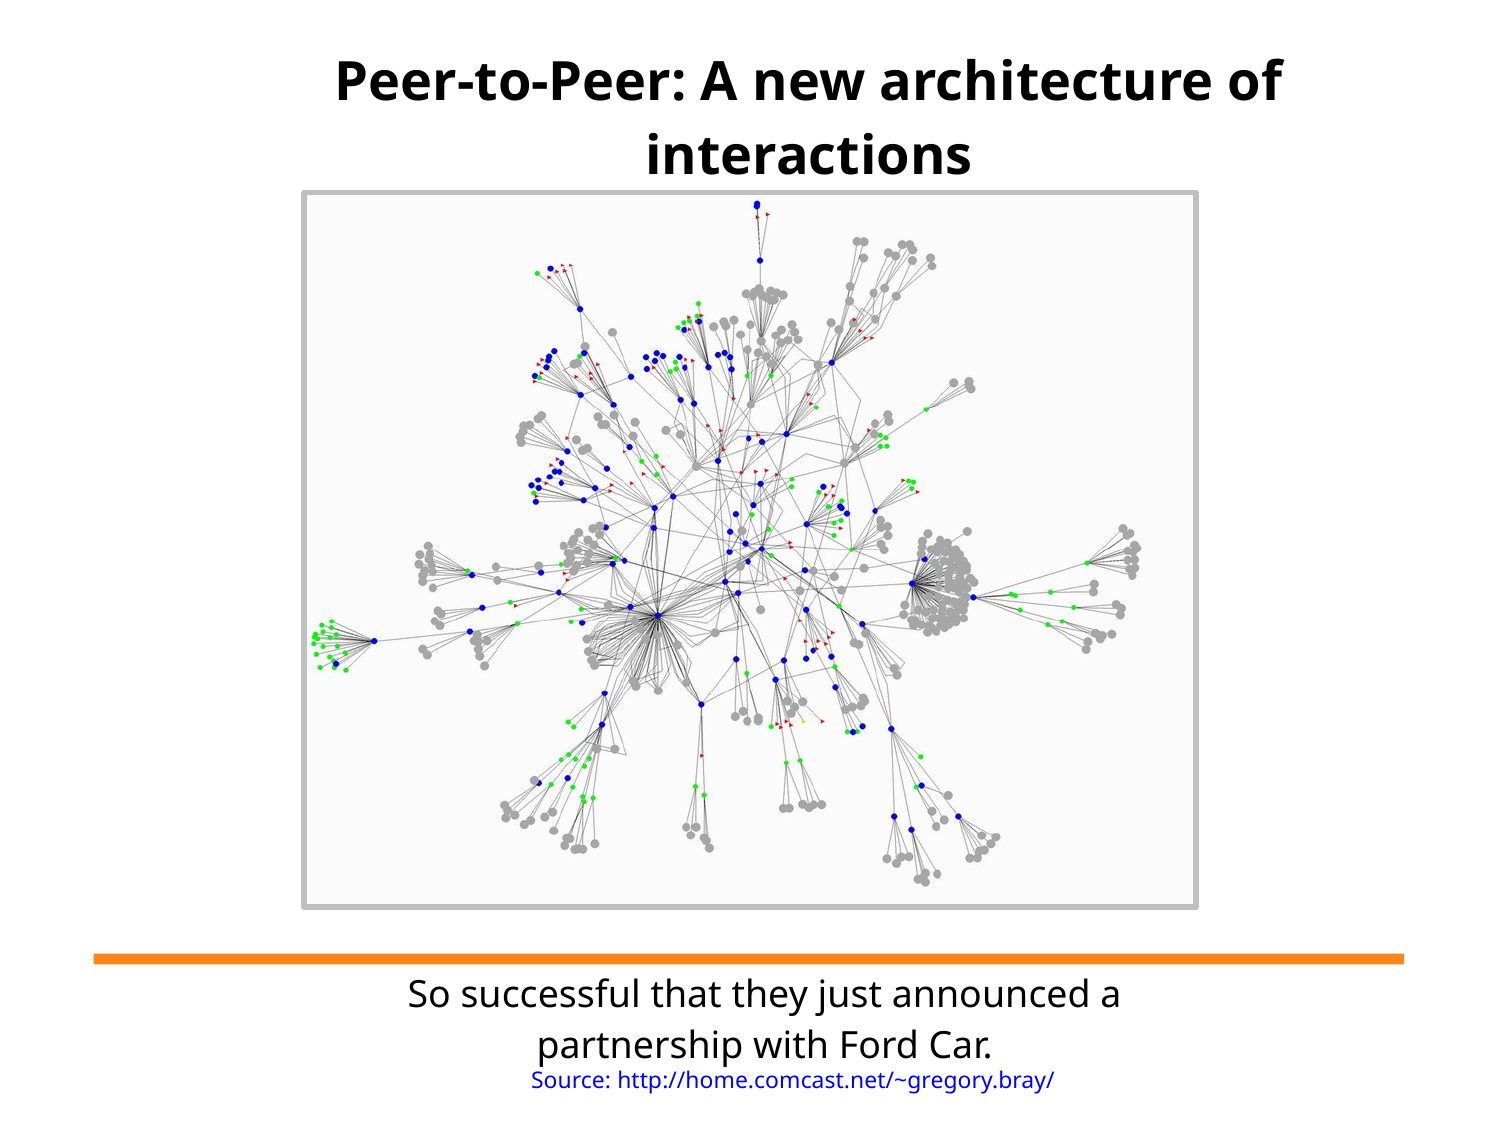

# Peer-to-Peer: A new architecture of interactions
So successful that they just announced a partnership with Ford Car.
Source: http://home.comcast.net/~gregory.bray/